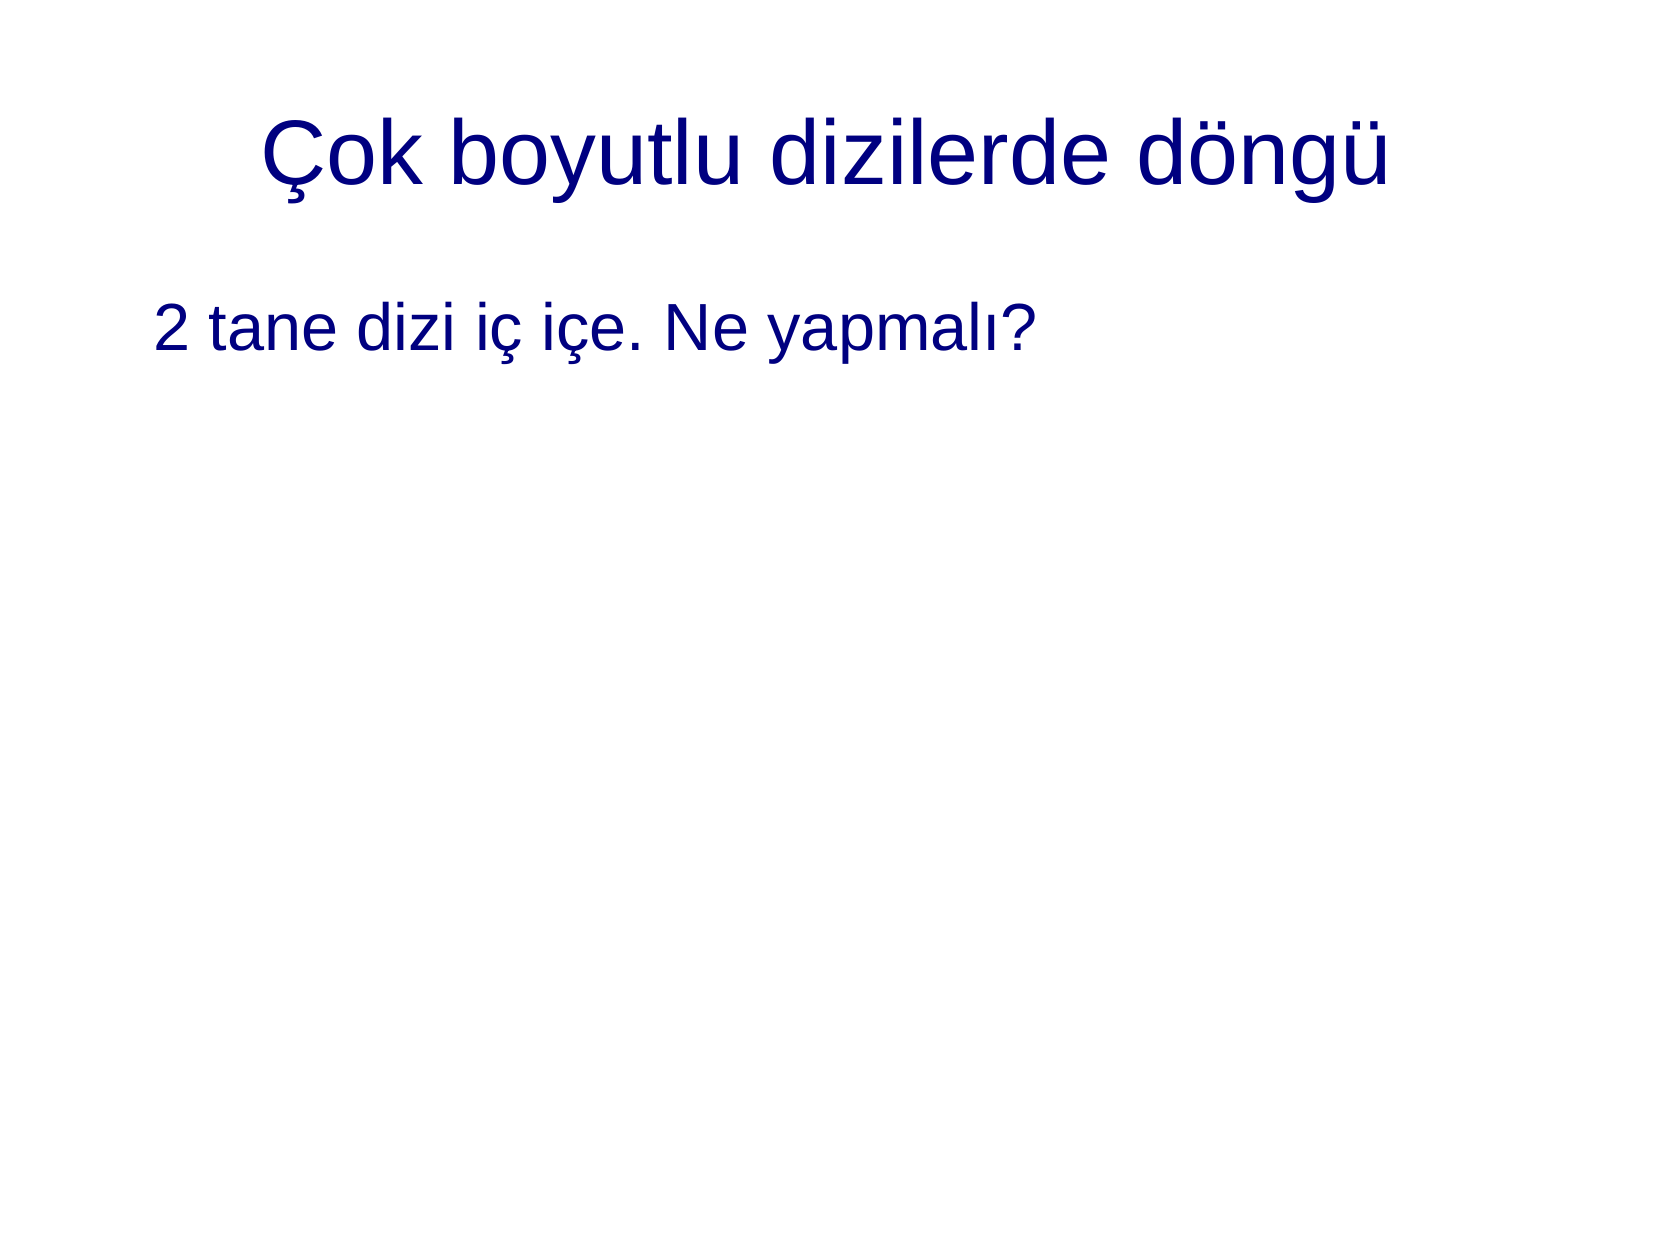

# Çok boyutlu dizilerde döngü
2 tane dizi iç içe. Ne yapmalı?